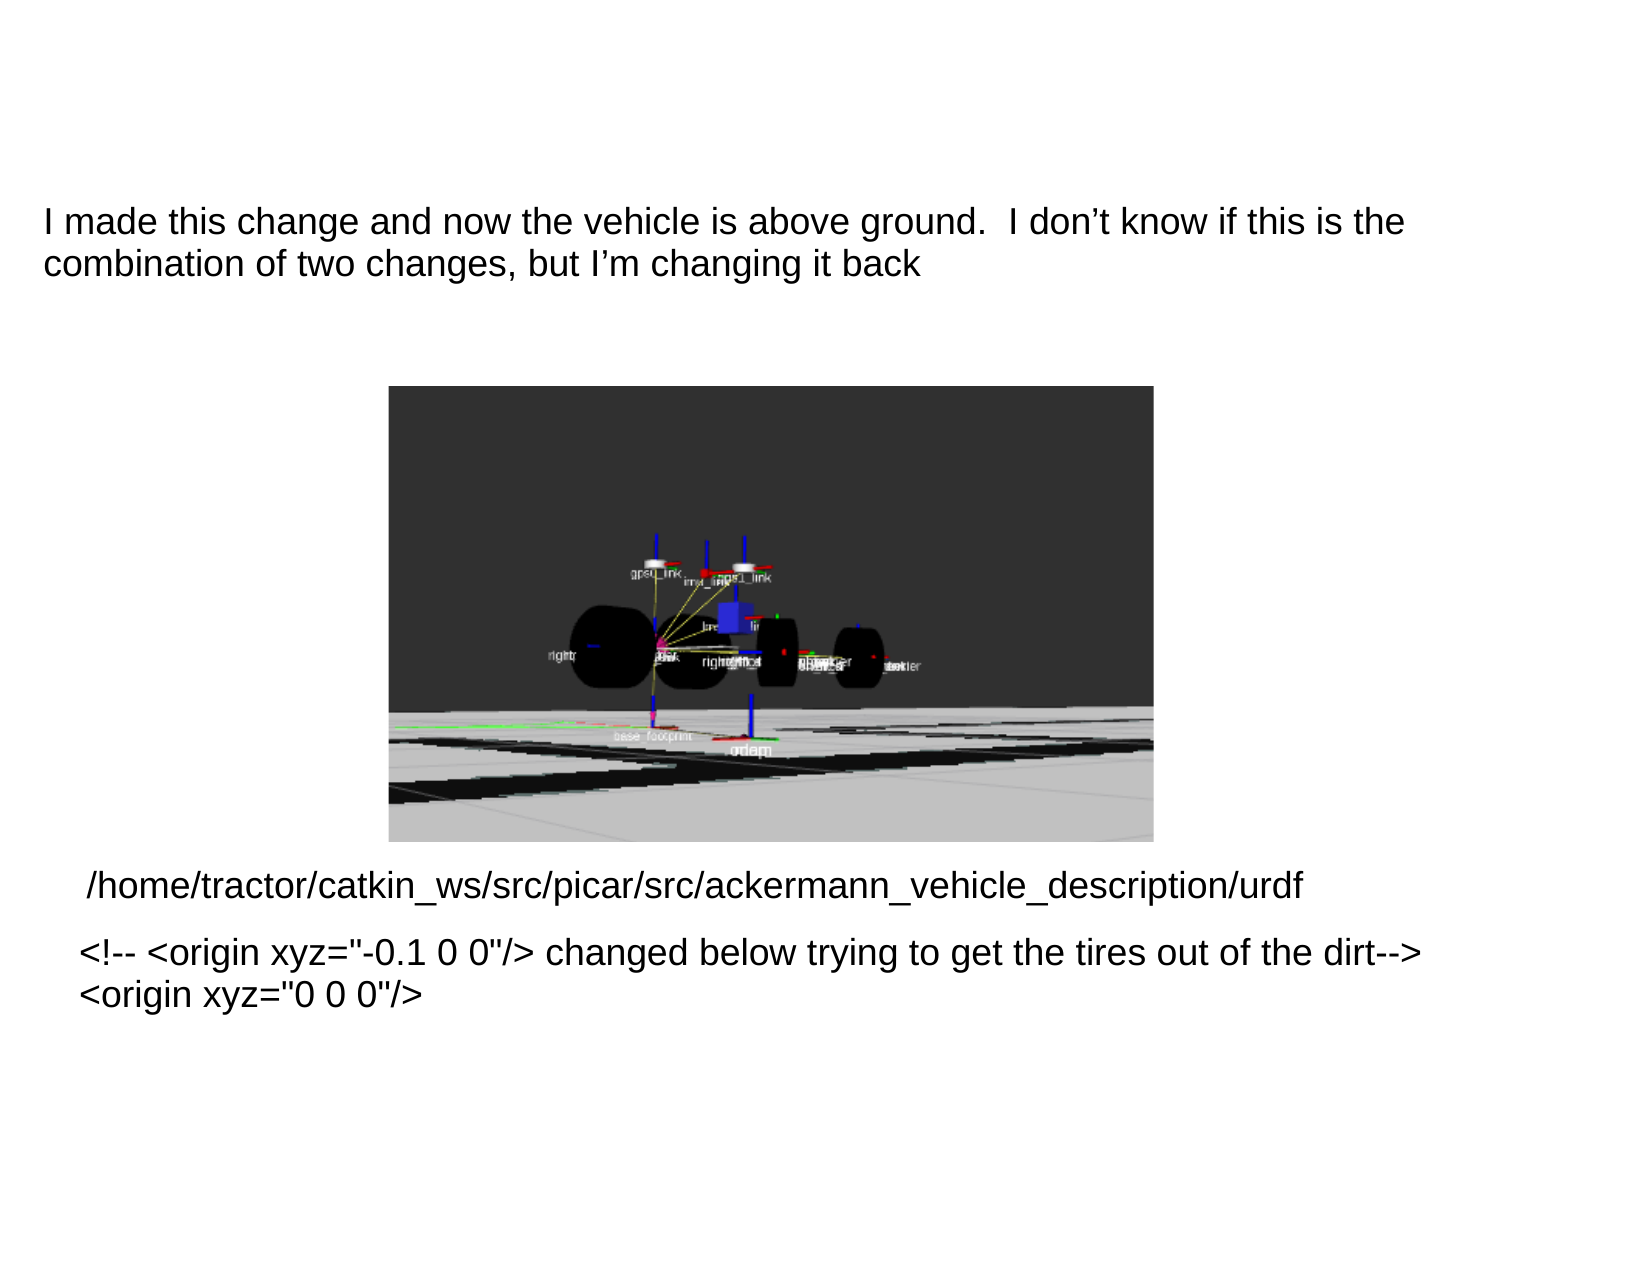

I made this change and now the vehicle is above ground. I don’t know if this is the combination of two changes, but I’m changing it back
/home/tractor/catkin_ws/src/picar/src/ackermann_vehicle_description/urdf
 <!-- <origin xyz="-0.1 0 0"/> changed below trying to get the tires out of the dirt-->
 <origin xyz="0 0 0"/>